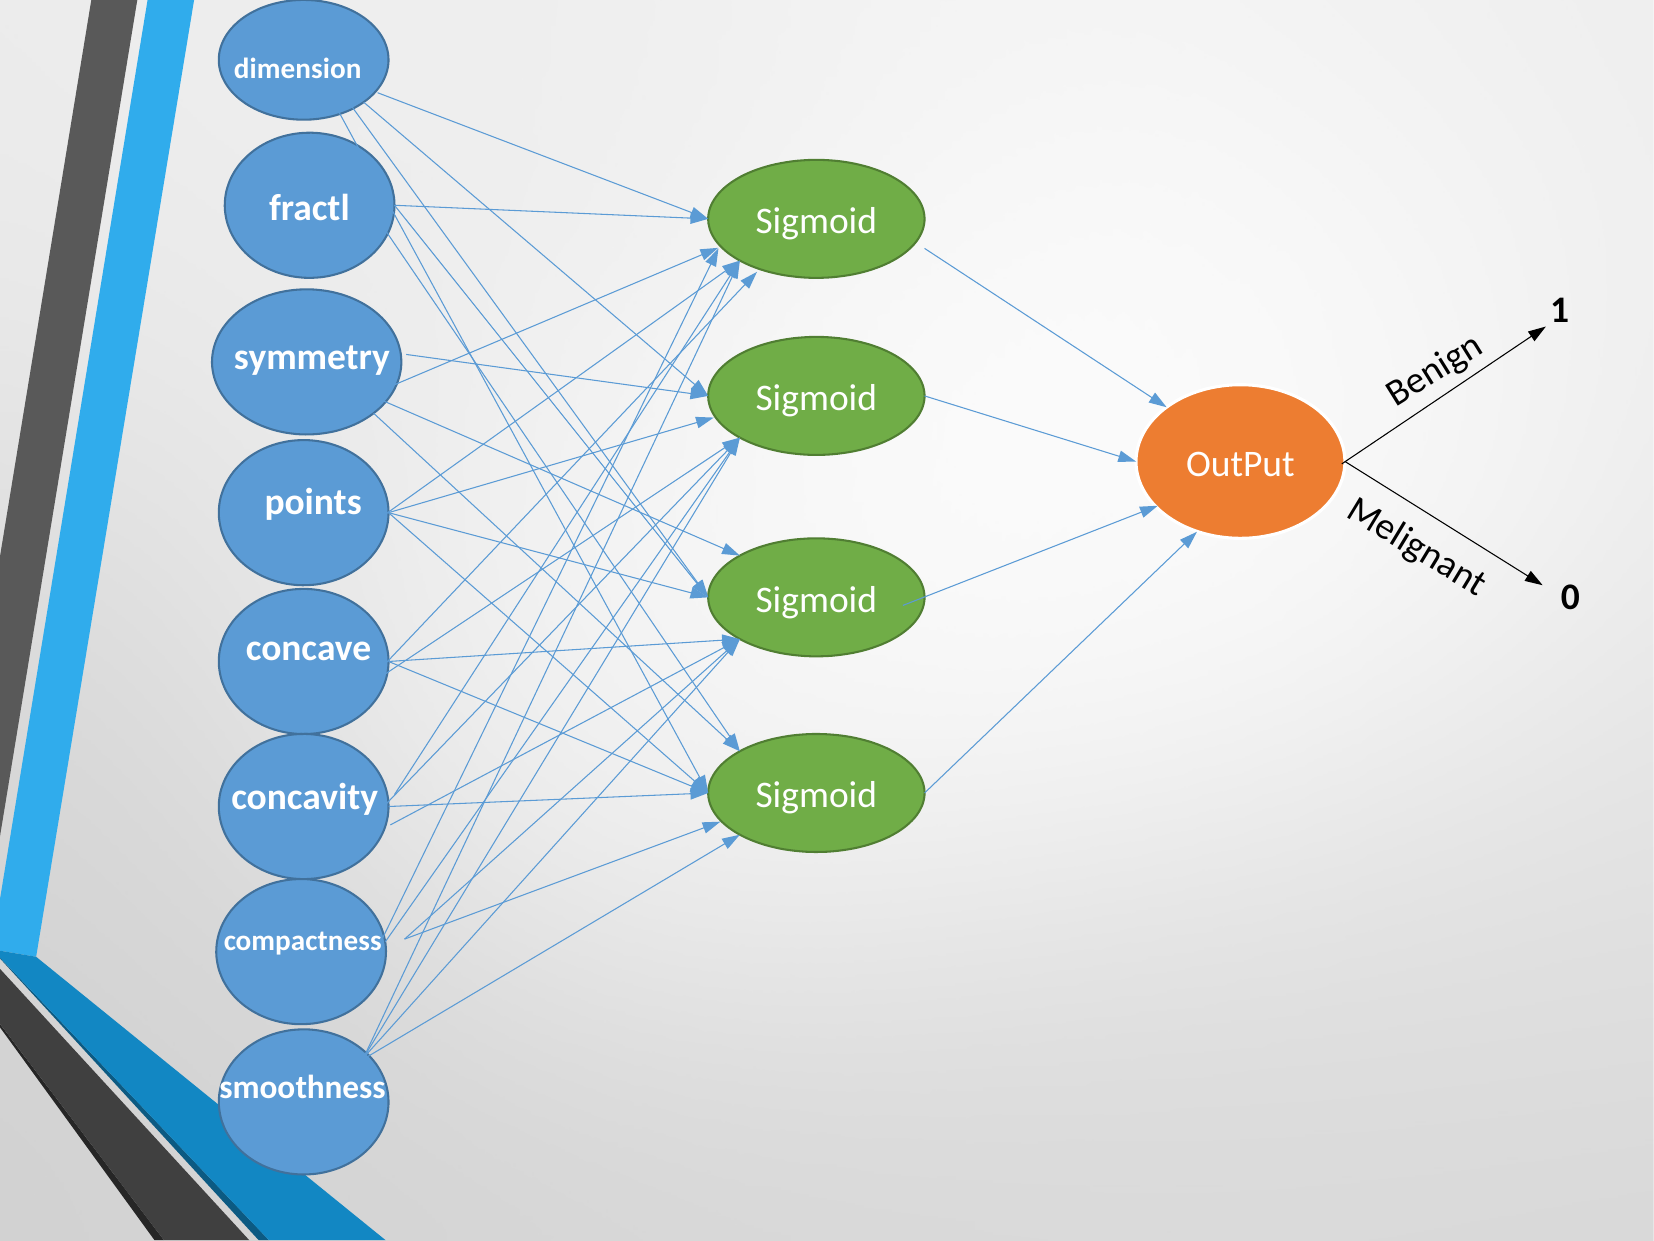

dimension
fractl
Sigmoid
1
symmetry
Benign
Sigmoid
OutPut
points
Melignant
Sigmoid
0
concave
Sigmoid
concavity
compactness
smoothness